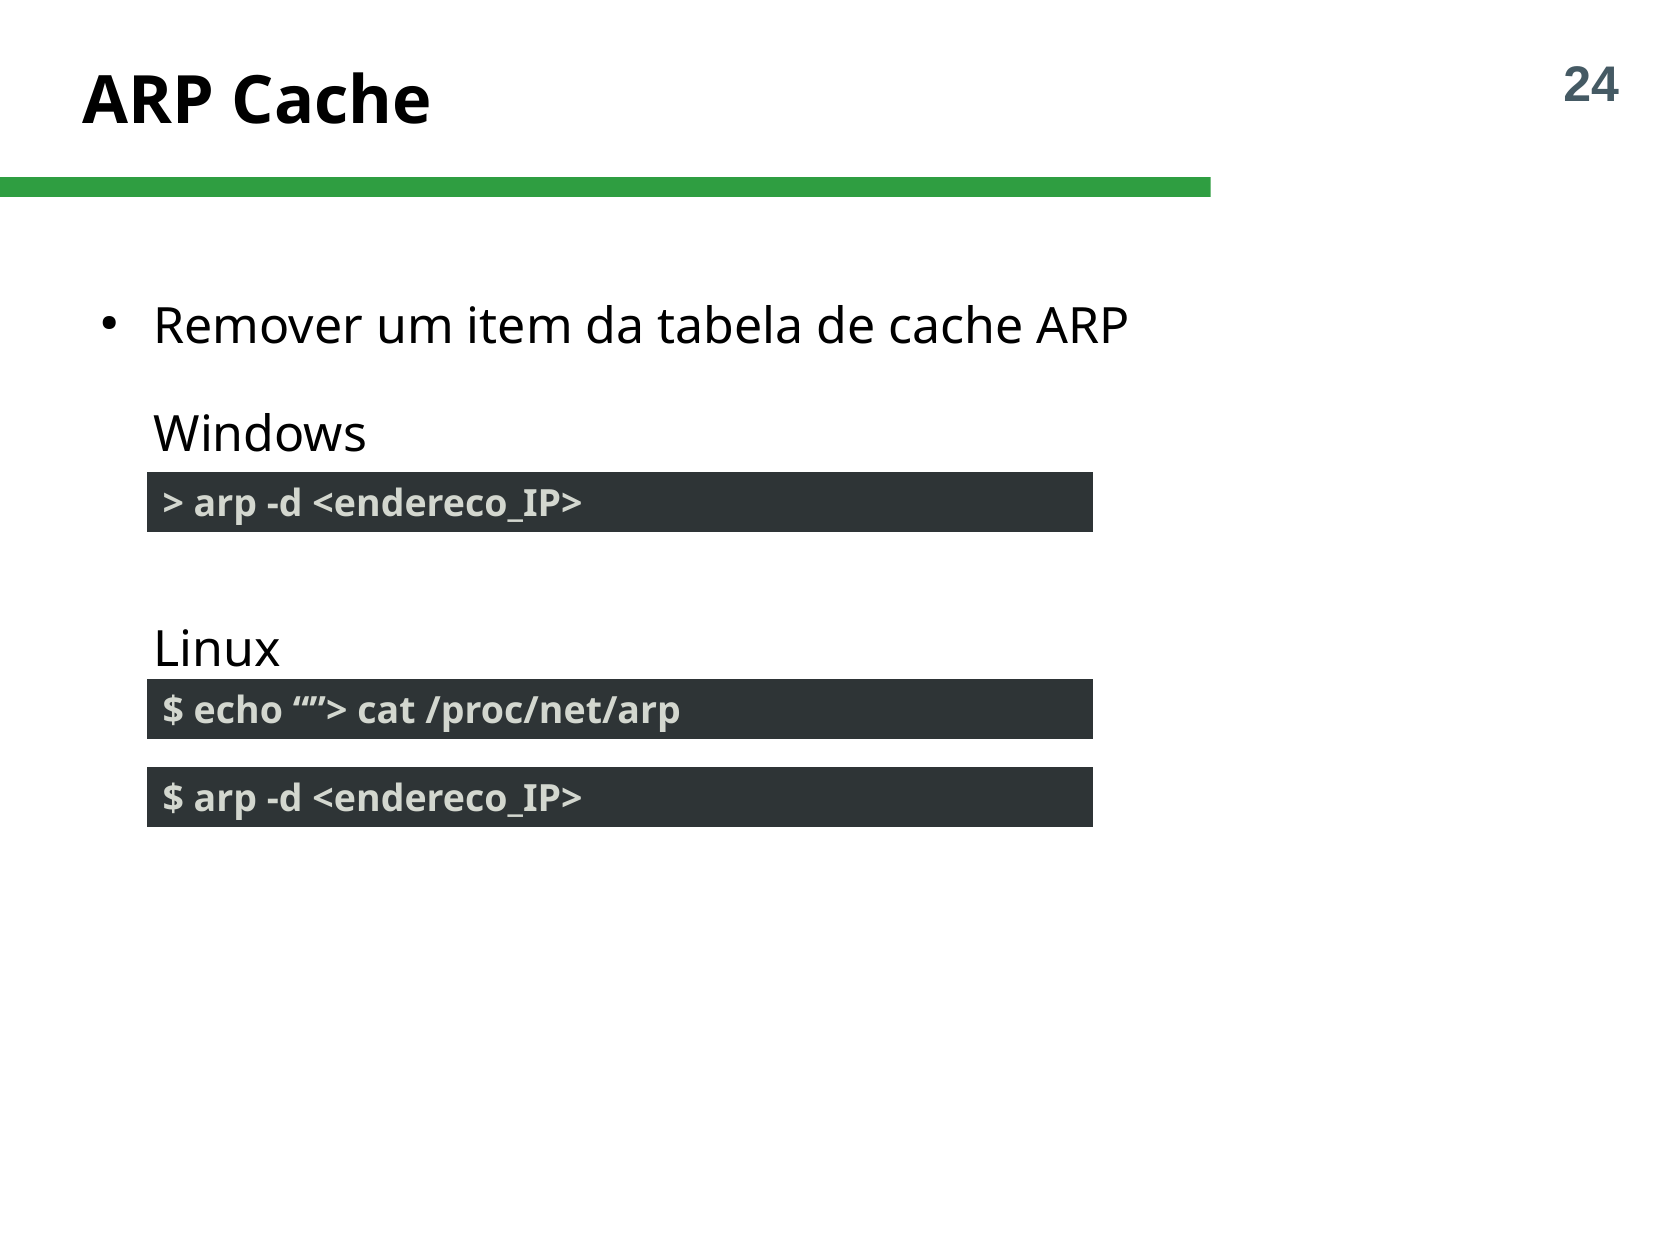

# ARP Cache
Remover um item da tabela de cache ARP
Windows
Linux
> arp -d <endereco_IP>
$ echo “”> cat /proc/net/arp
$ arp -d <endereco_IP>